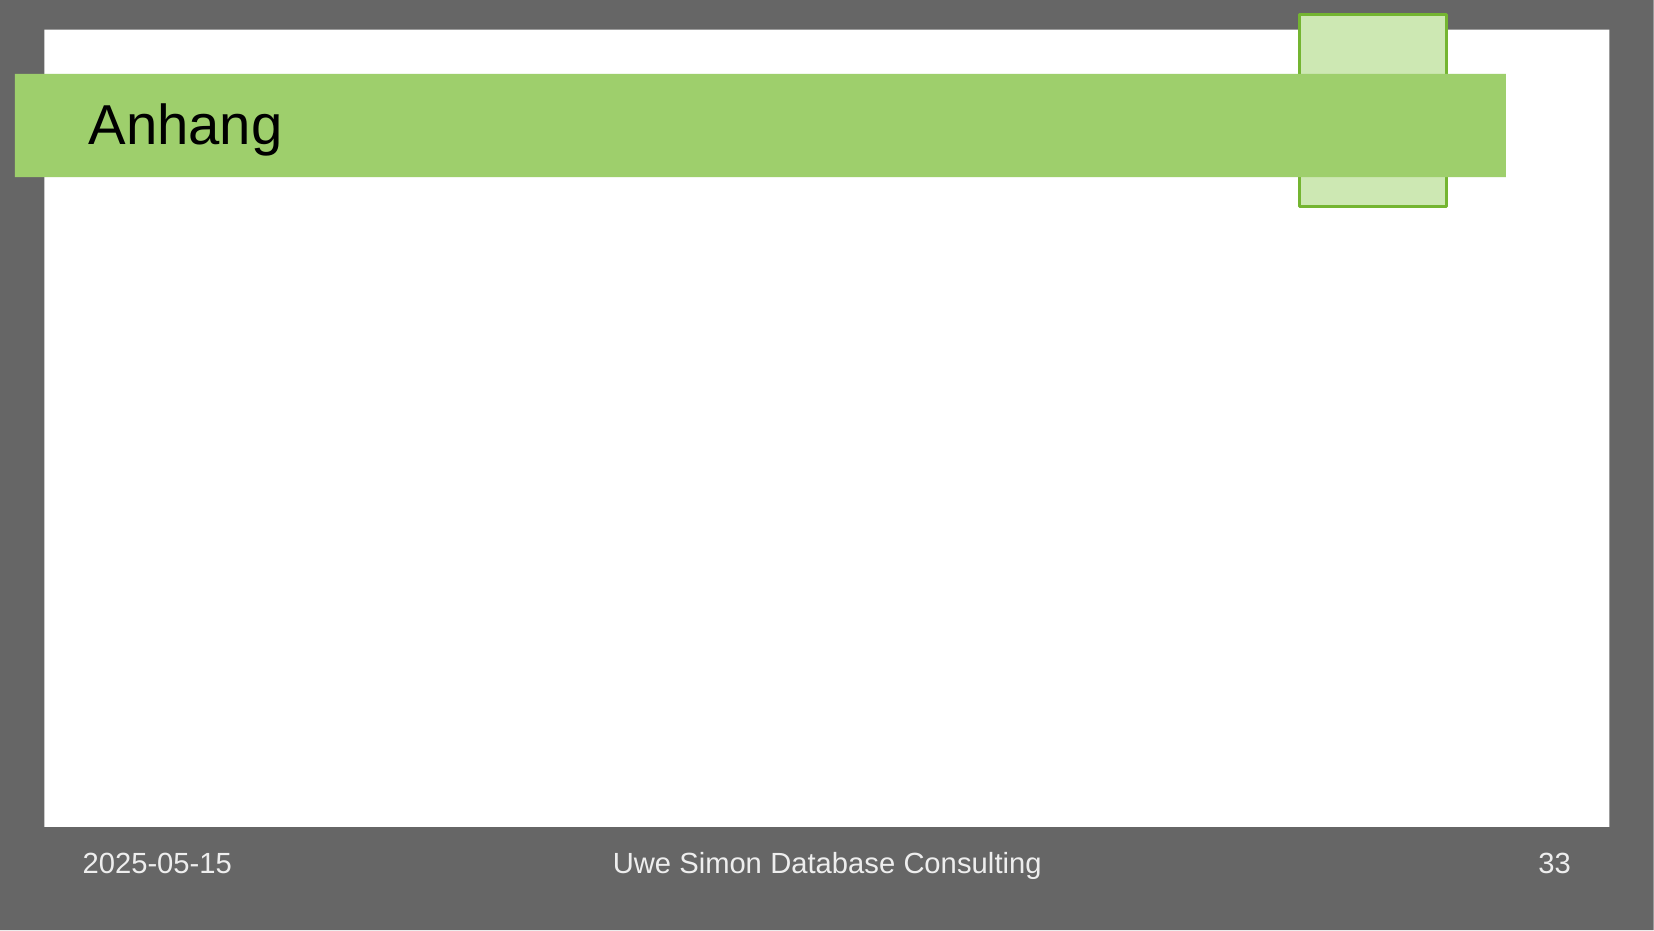

# Anhang
2024-04-24
Uwe Simon Database Consulting
33